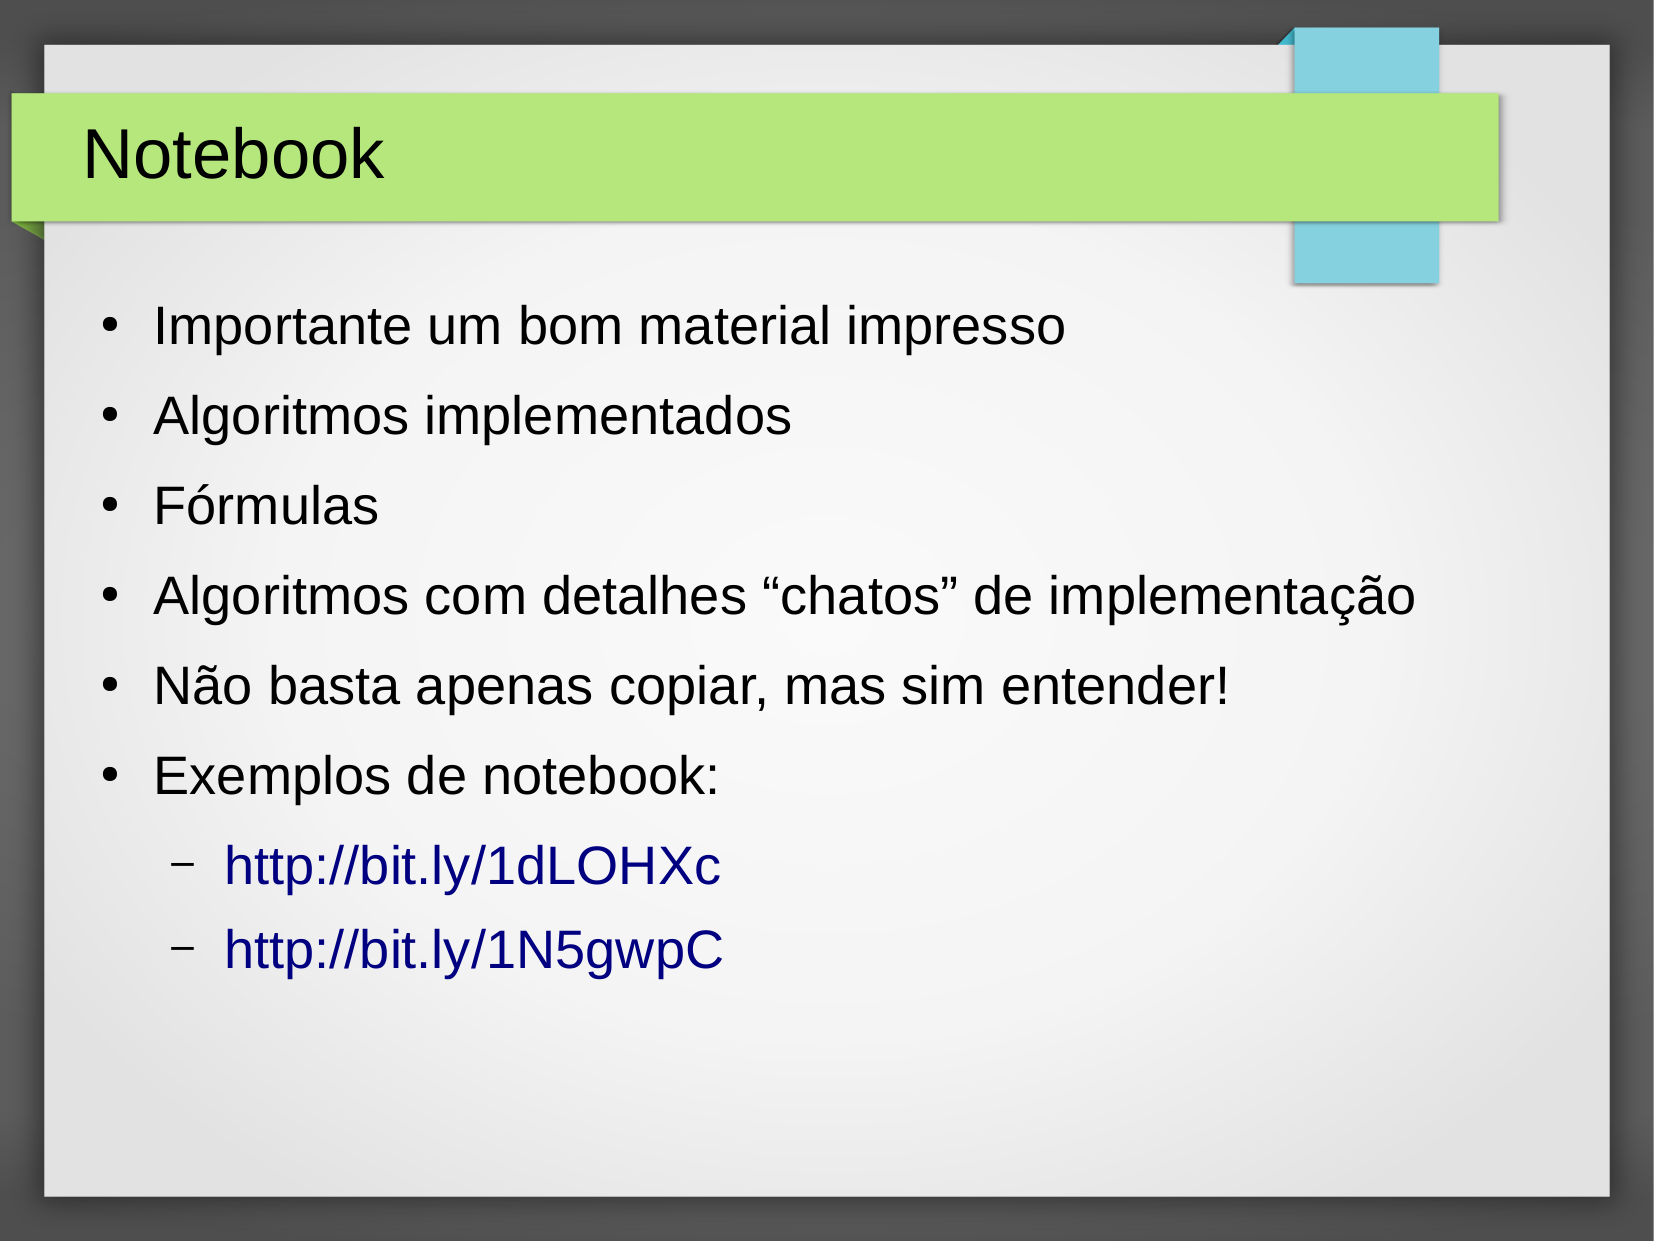

# Notebook
Importante um bom material impresso
Algoritmos implementados
Fórmulas
Algoritmos com detalhes “chatos” de implementação
Não basta apenas copiar, mas sim entender!
Exemplos de notebook:
http://bit.ly/1dLOHXc
http://bit.ly/1N5gwpC